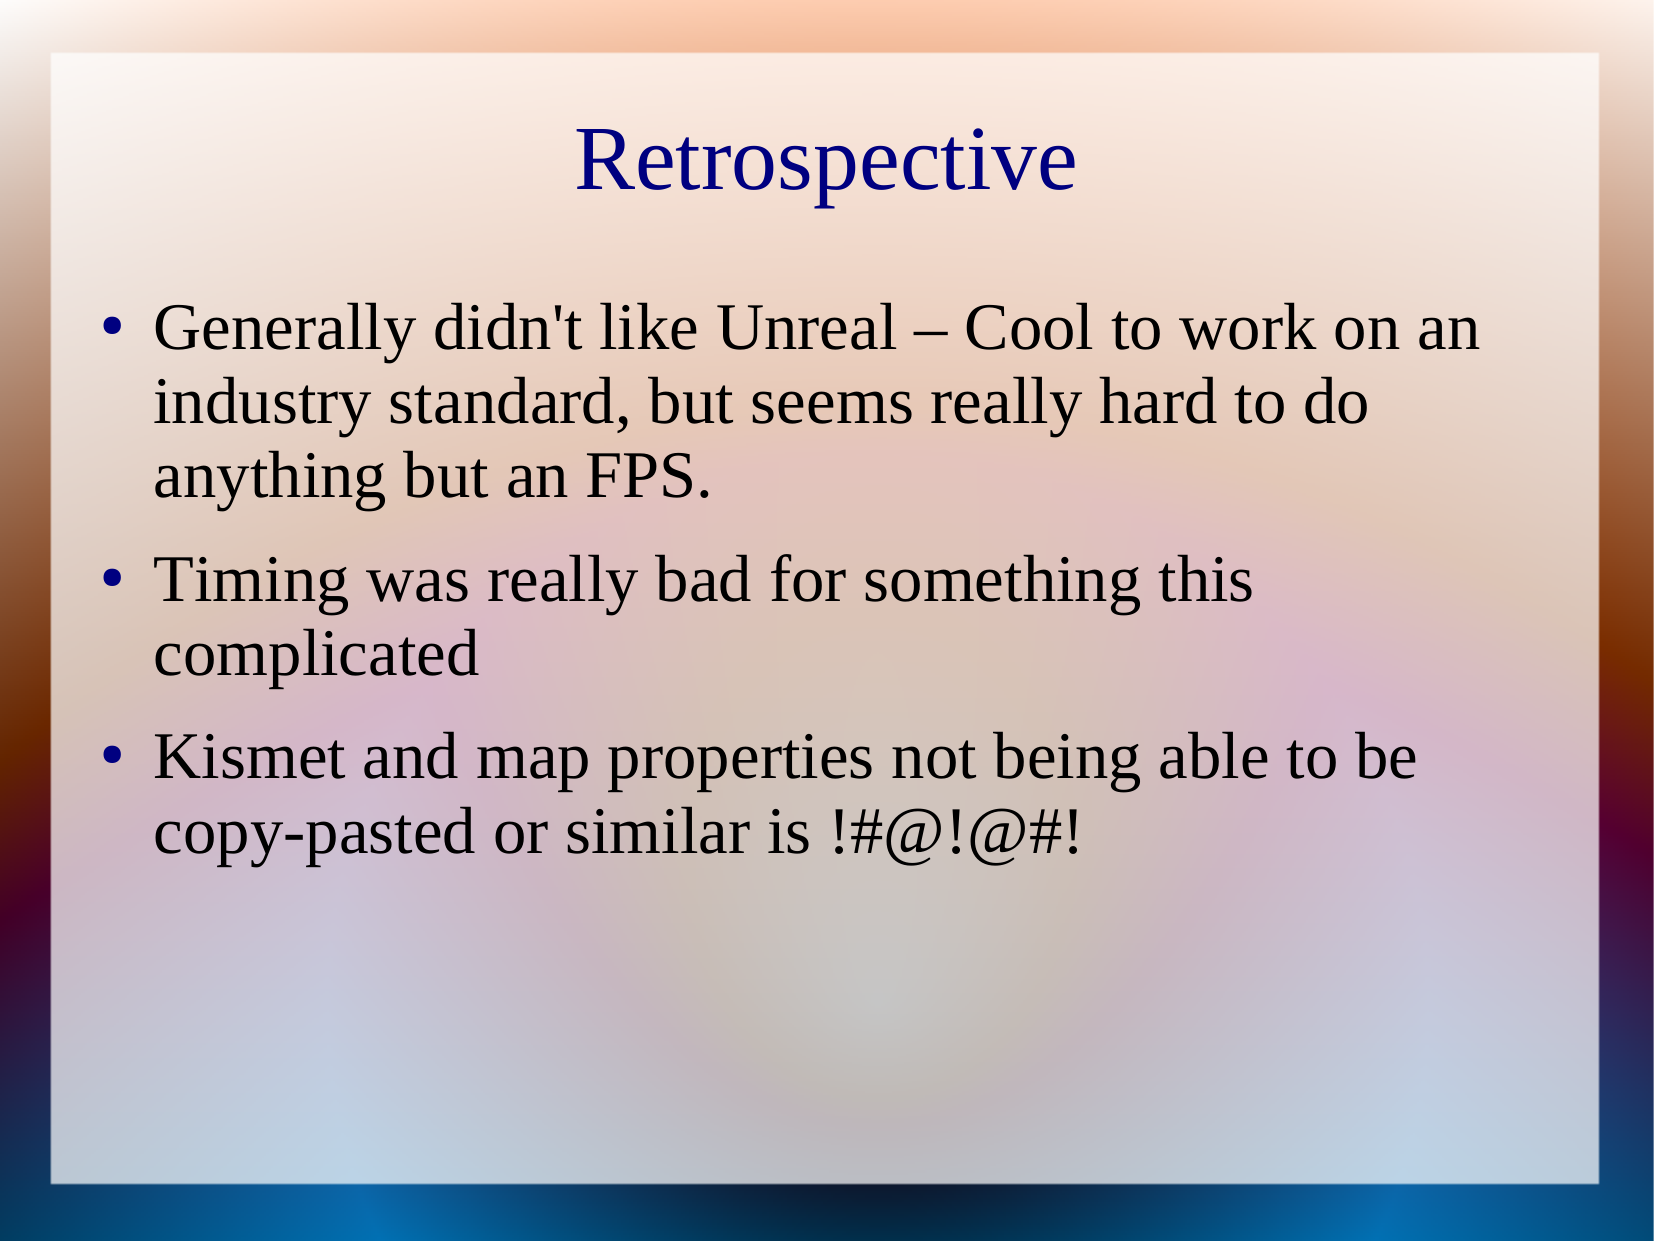

# Retrospective
Generally didn't like Unreal – Cool to work on an industry standard, but seems really hard to do anything but an FPS.
Timing was really bad for something this complicated
Kismet and map properties not being able to be copy-pasted or similar is !#@!@#!